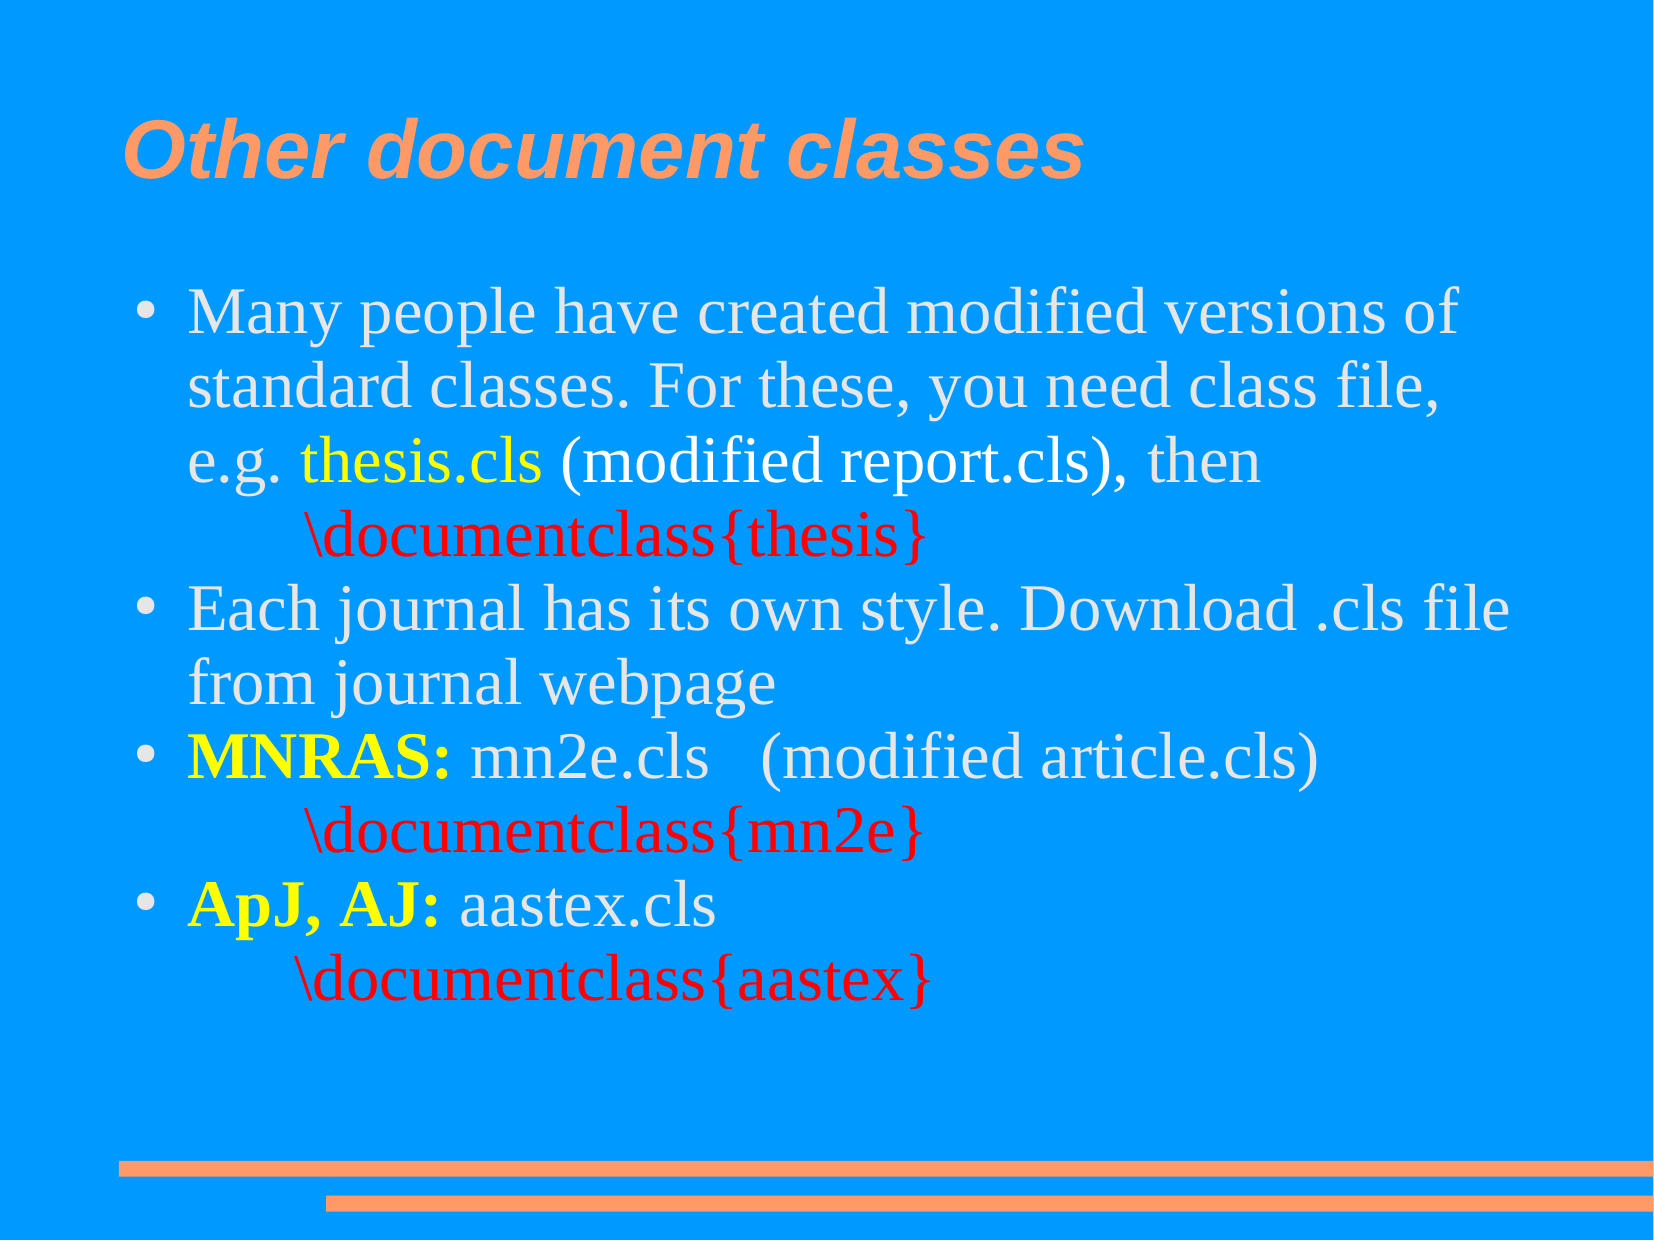

# Other document classes
Many people have created modified versions of standard classes. For these, you need class file, e.g. thesis.cls (modified report.cls), then \documentclass{thesis}
Each journal has its own style. Download .cls file from journal webpage
MNRAS: mn2e.cls (modified article.cls) \documentclass{mn2e}
ApJ, AJ: aastex.cls 	 \documentclass{aastex}